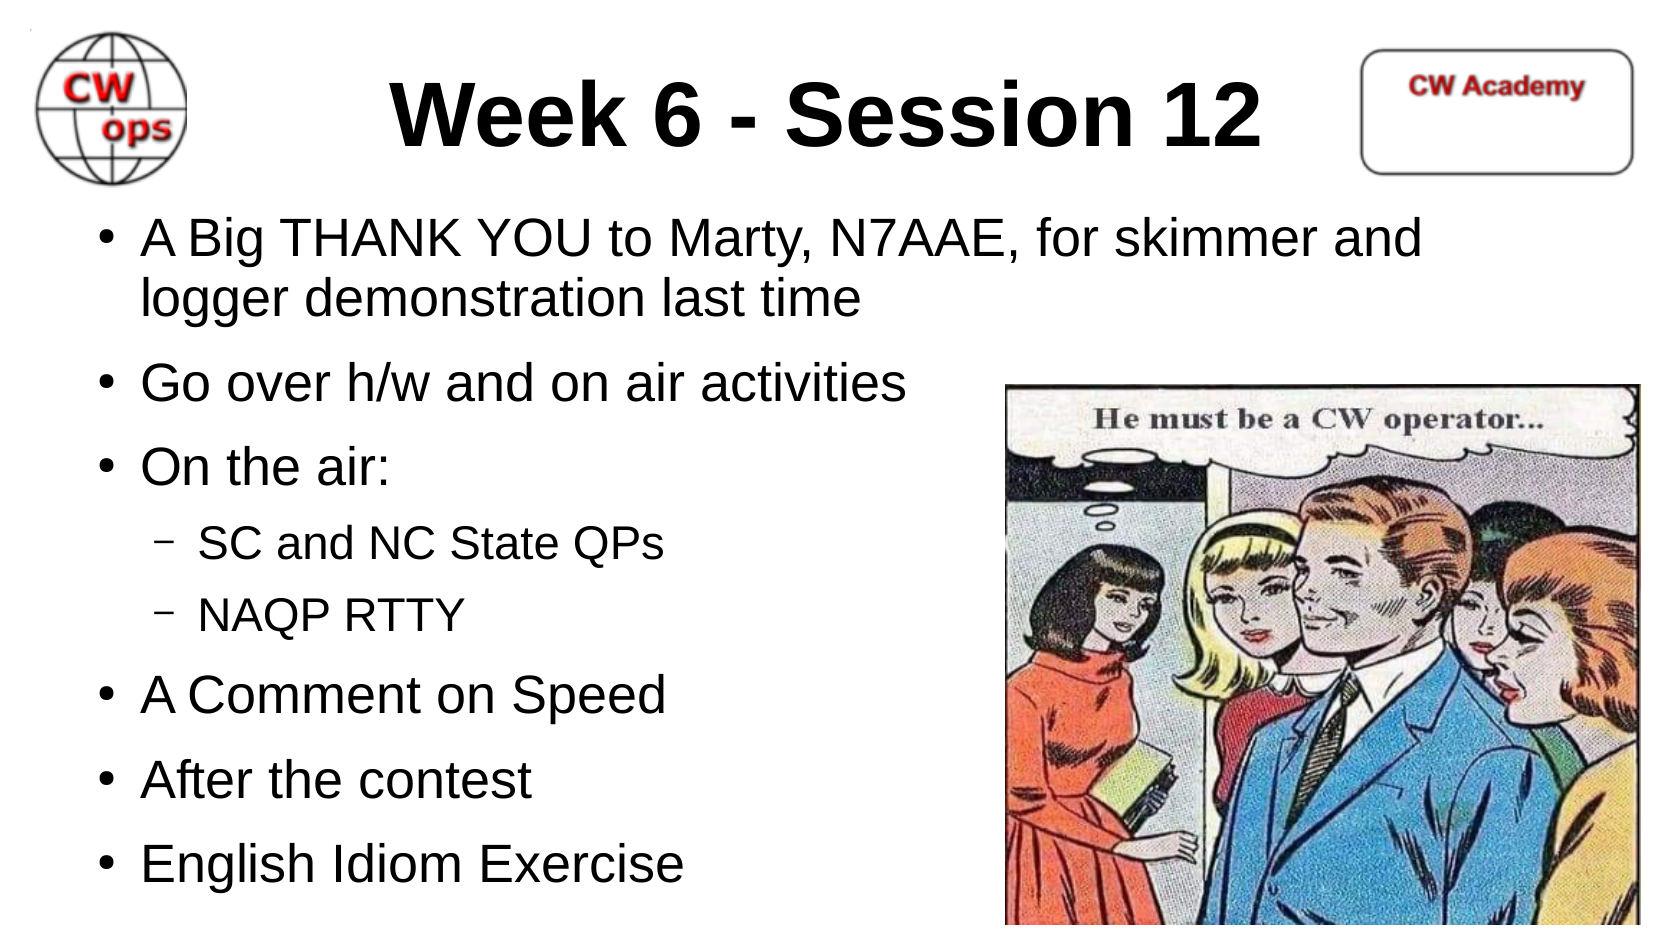

Week 6 - Session 12
# A Big THANK YOU to Marty, N7AAE, for skimmer and logger demonstration last time
Go over h/w and on air activities
On the air:
SC and NC State QPs
NAQP RTTY
A Comment on Speed
After the contest
English Idiom Exercise